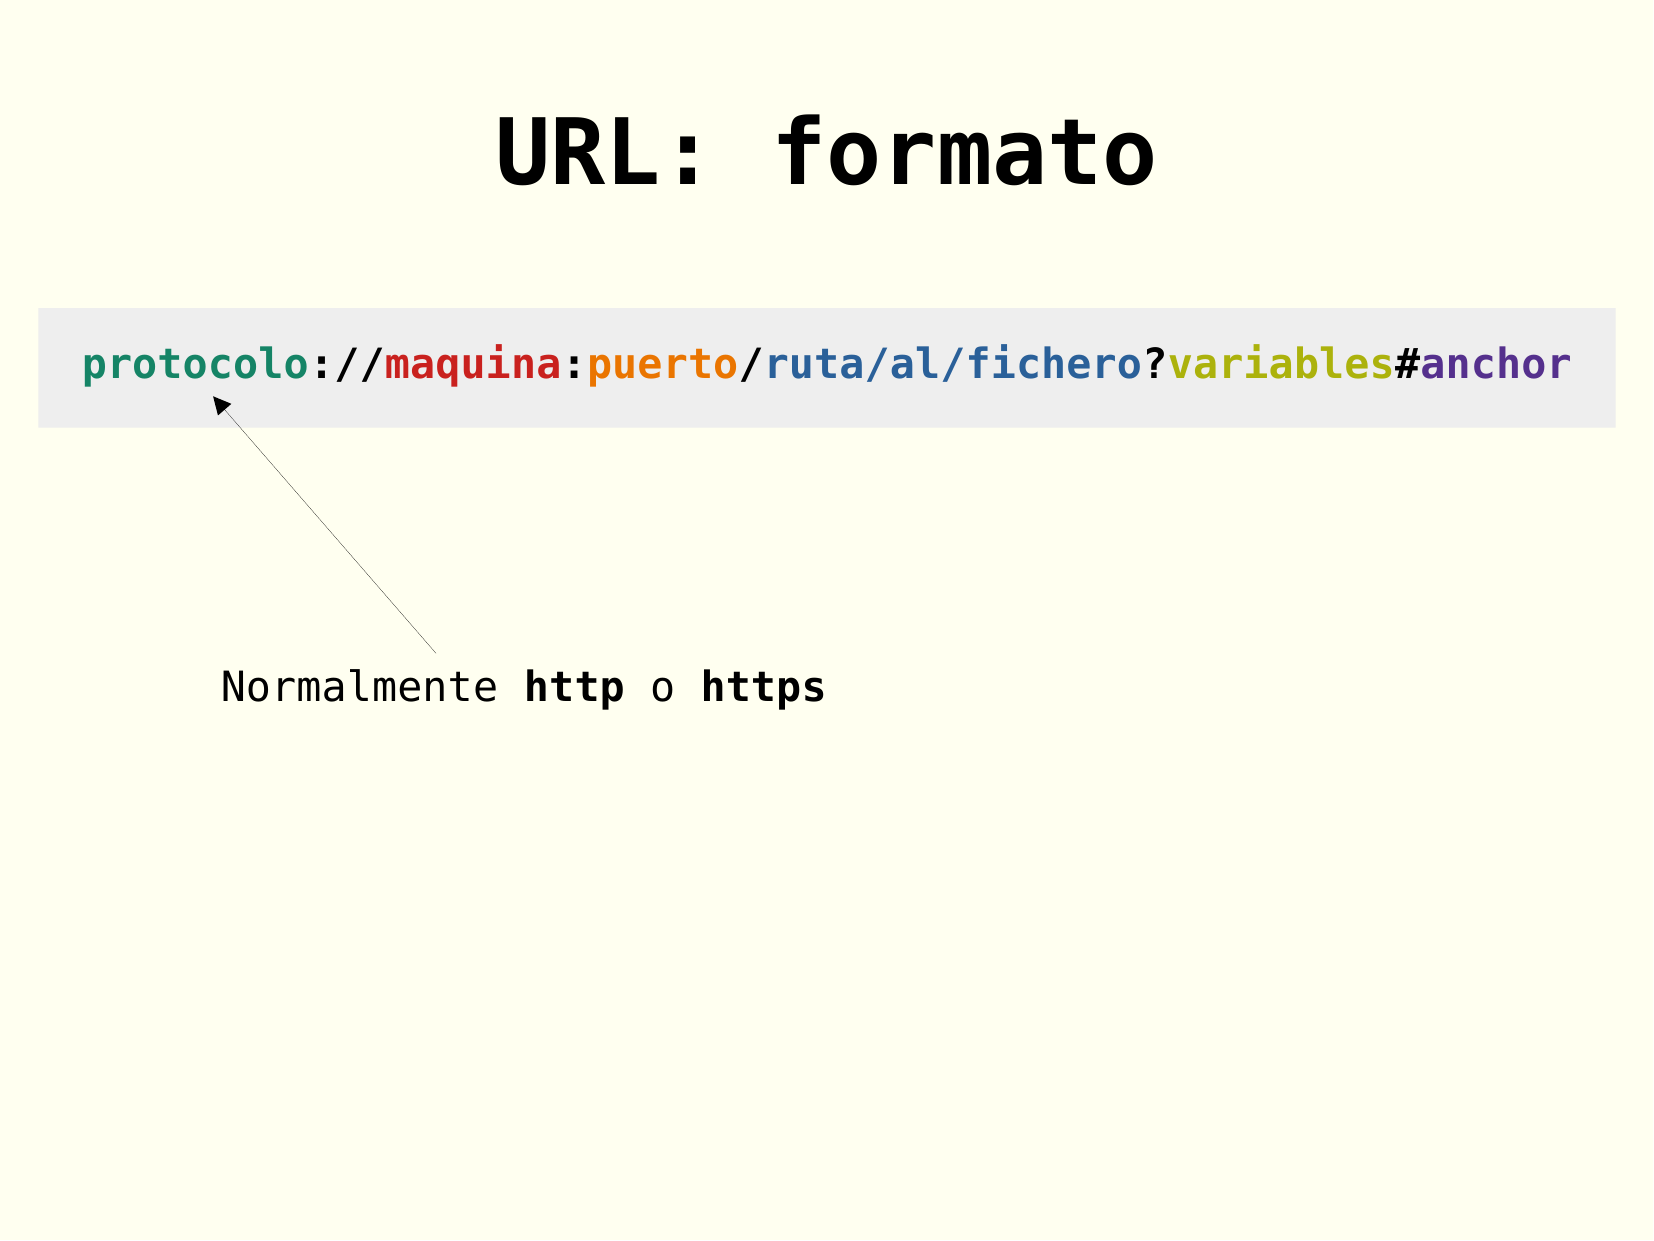

# URL: formato
protocolo://maquina:puerto/ruta/al/fichero?variables#anchor
Normalmente http o https